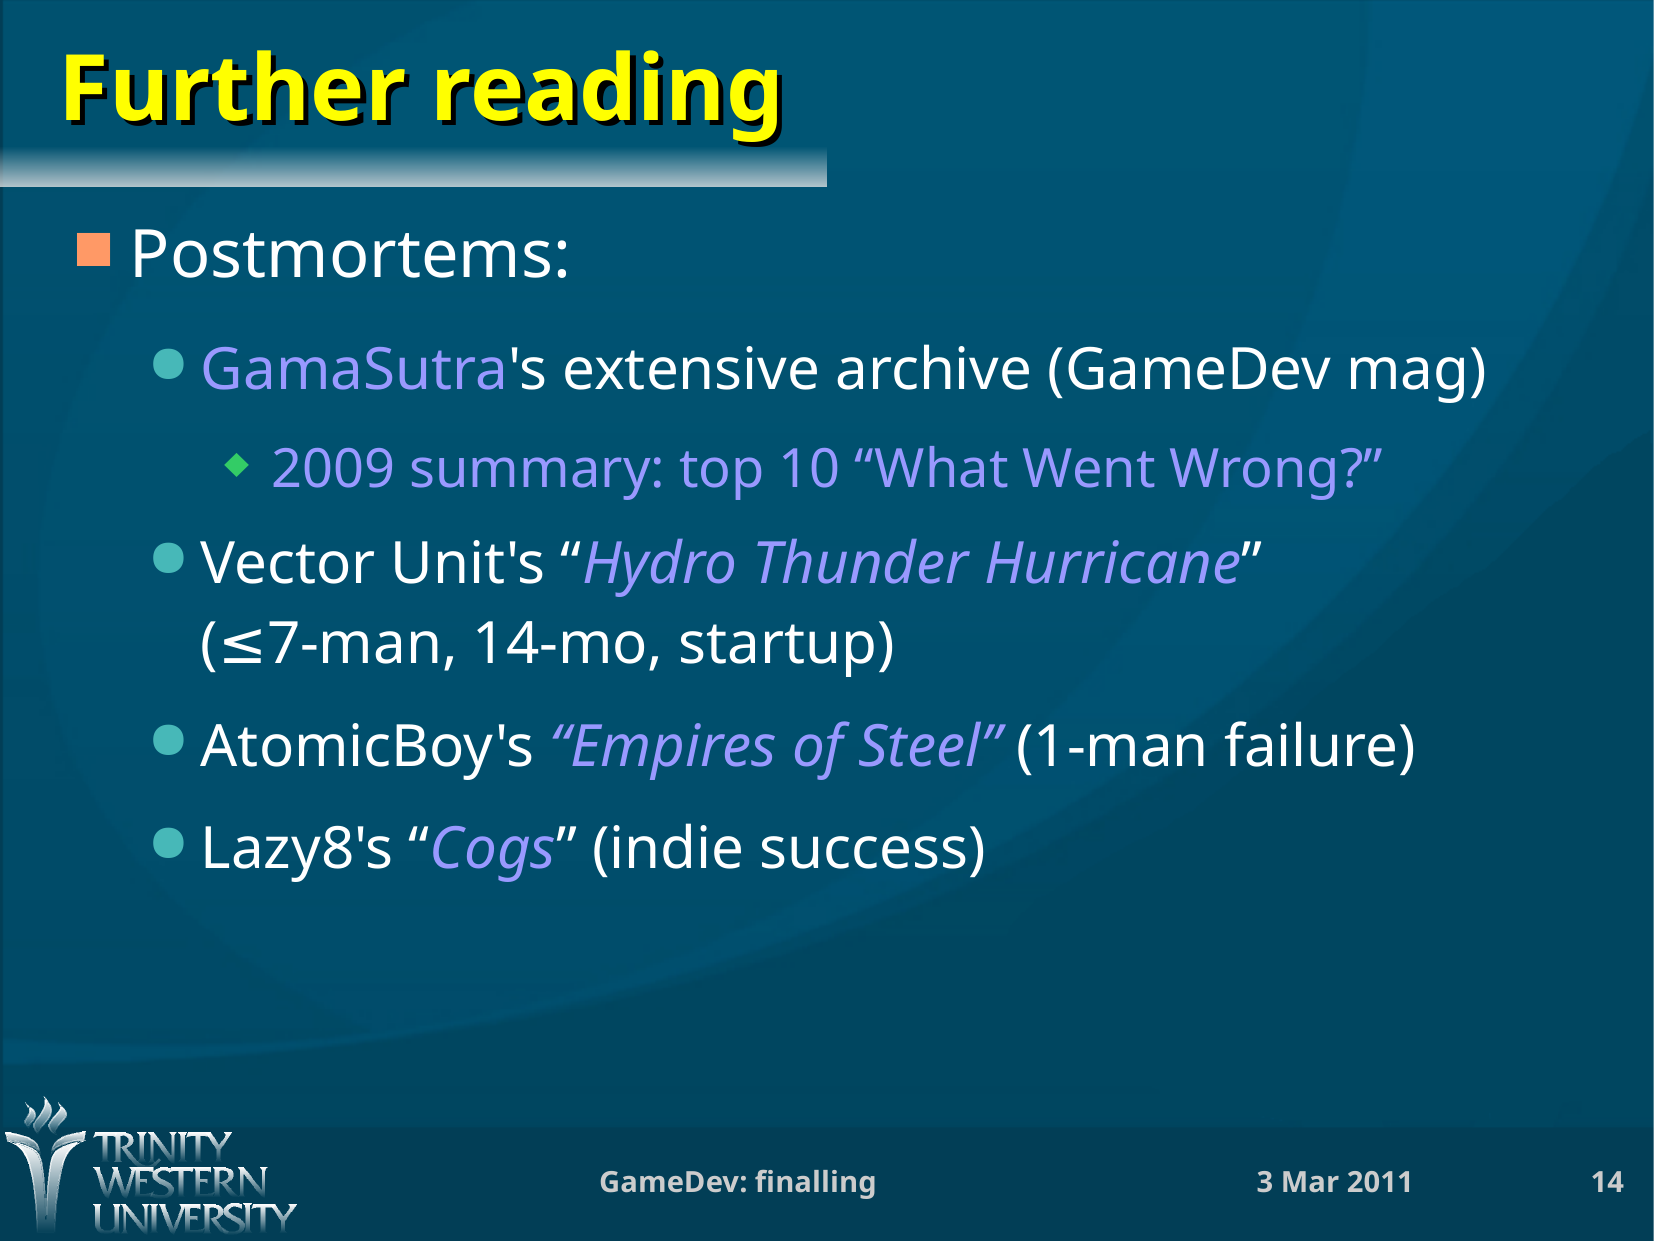

# Further reading
Postmortems:
GamaSutra's extensive archive (GameDev mag)
2009 summary: top 10 “What Went Wrong?”
Vector Unit's “Hydro Thunder Hurricane”
(≤7-man, 14-mo, startup)
AtomicBoy's “Empires of Steel” (1-man failure)
Lazy8's “Cogs” (indie success)
GameDev: finalling
3 Mar 2011
14